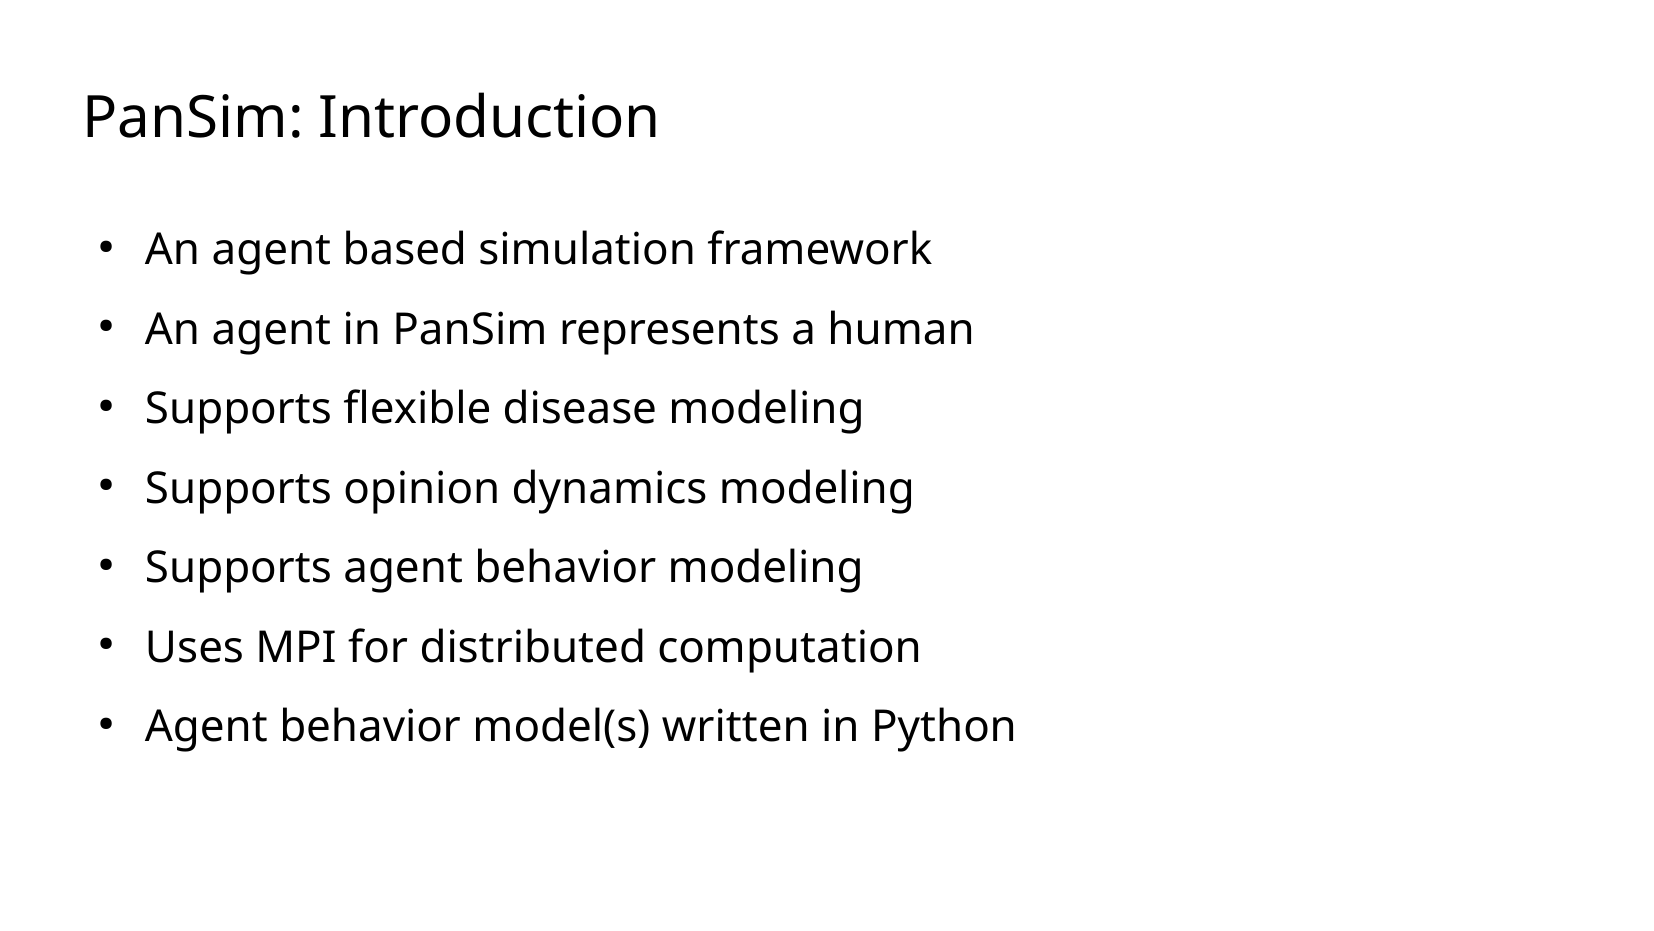

# PanSim: Introduction
An agent based simulation framework
An agent in PanSim represents a human
Supports flexible disease modeling
Supports opinion dynamics modeling
Supports agent behavior modeling
Uses MPI for distributed computation
Agent behavior model(s) written in Python